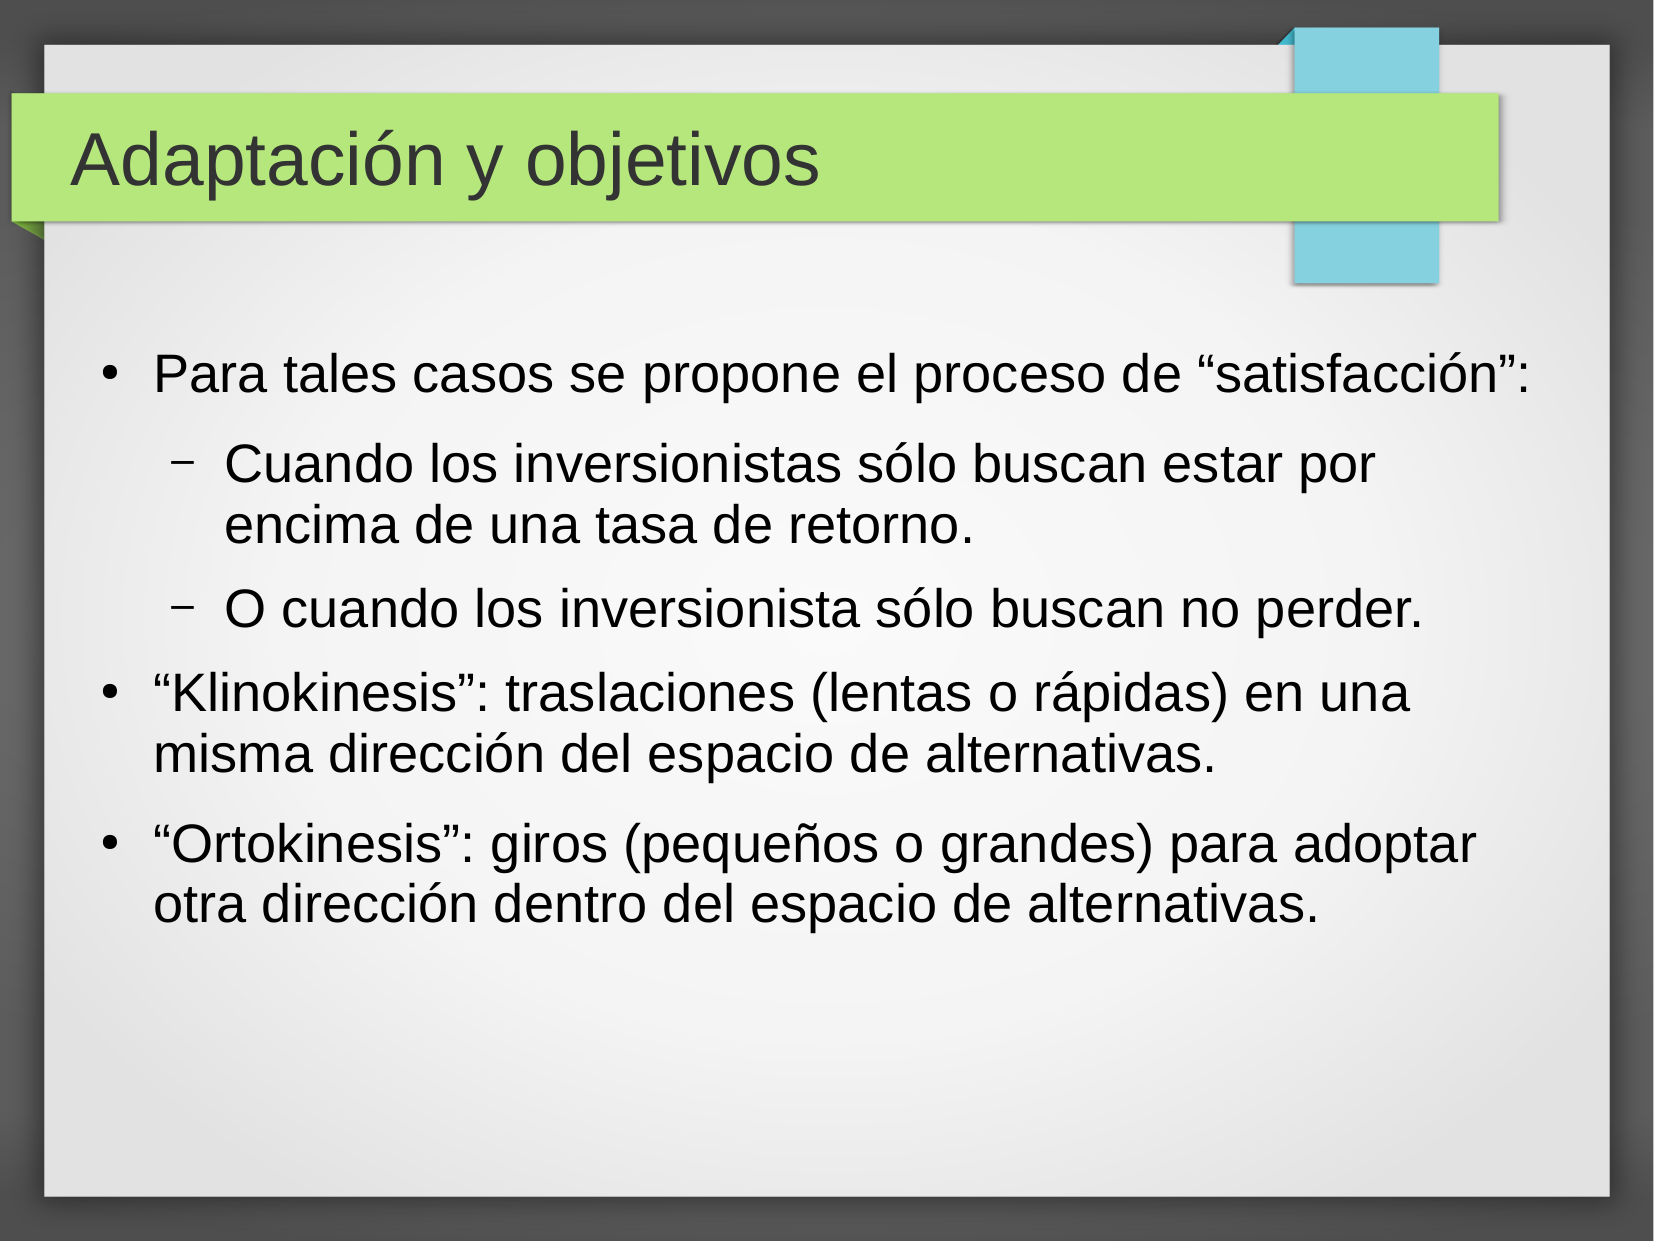

# Adaptación y objetivos
Para tales casos se propone el proceso de “satisfacción”:
Cuando los inversionistas sólo buscan estar por encima de una tasa de retorno.
O cuando los inversionista sólo buscan no perder.
“Klinokinesis”: traslaciones (lentas o rápidas) en una misma dirección del espacio de alternativas.
“Ortokinesis”: giros (pequeños o grandes) para adoptar otra dirección dentro del espacio de alternativas.